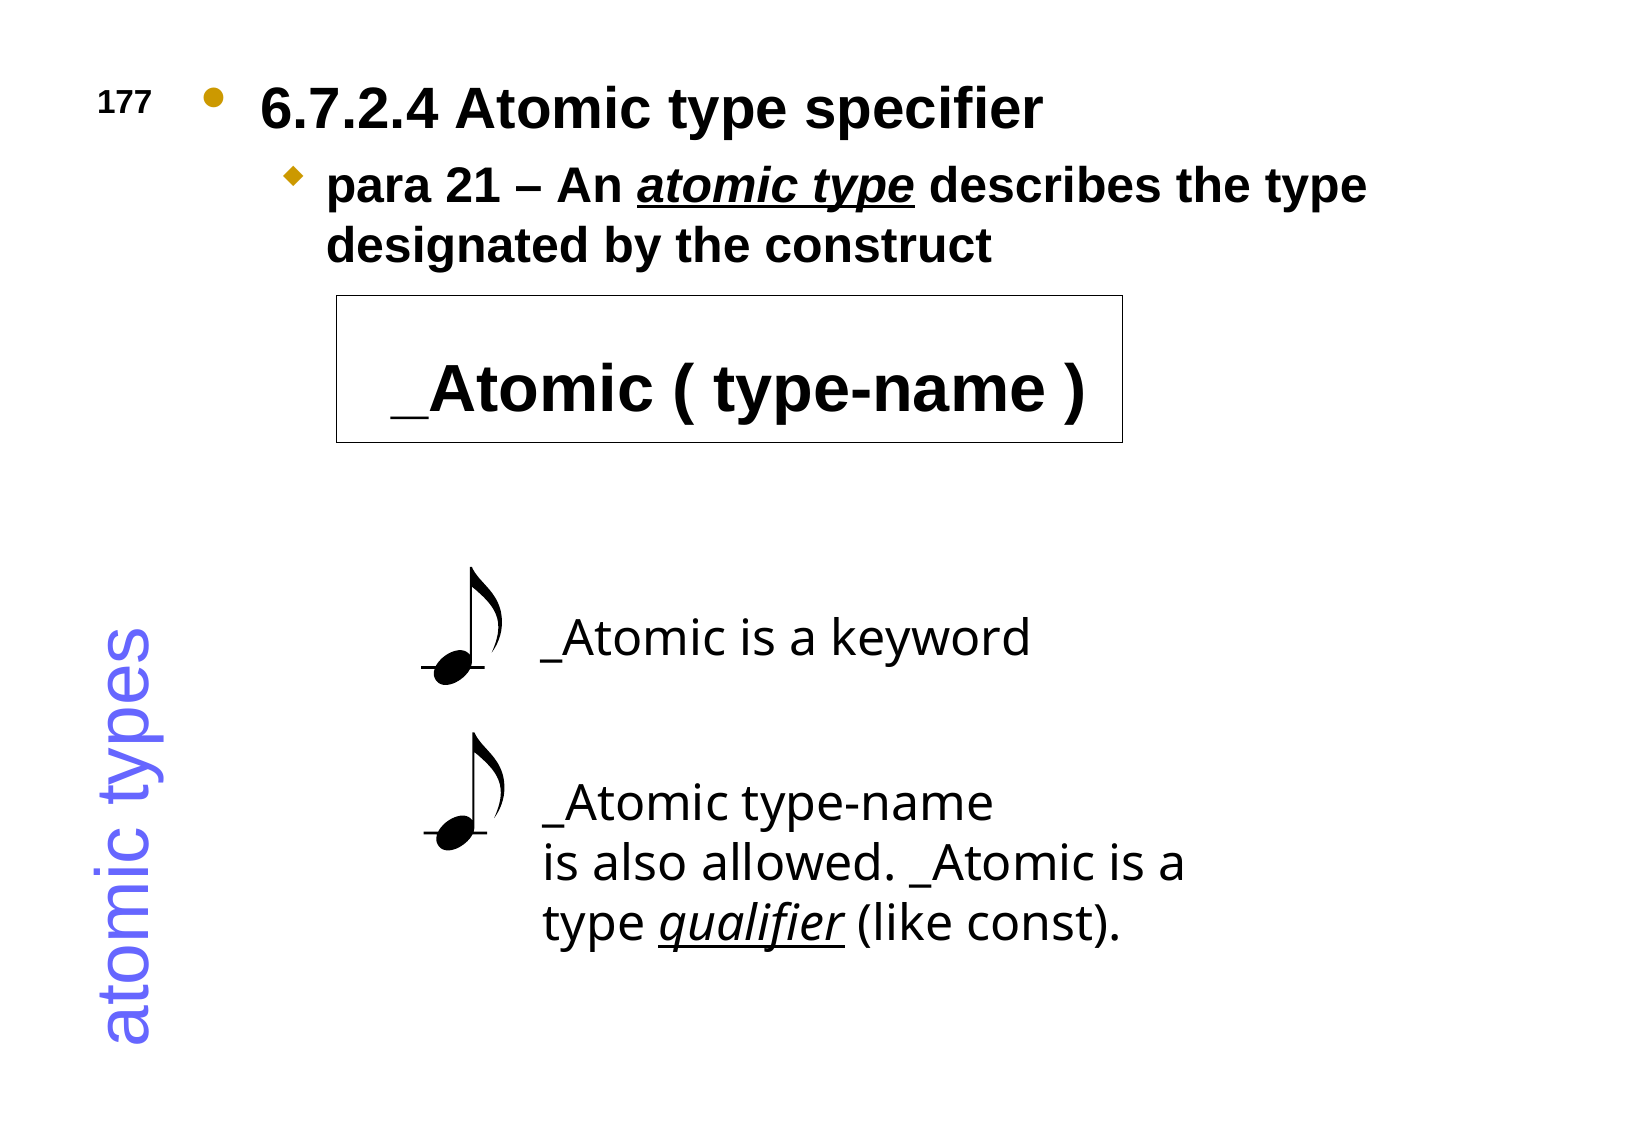

177
6.7.2.4 Atomic type specifier
para 21 – An atomic type describes the type designated by the construct
_Atomic ( type-name )
# atomic types
_Atomic is a keyword
_Atomic type-name
is also allowed. _Atomic is a type qualifier (like const).